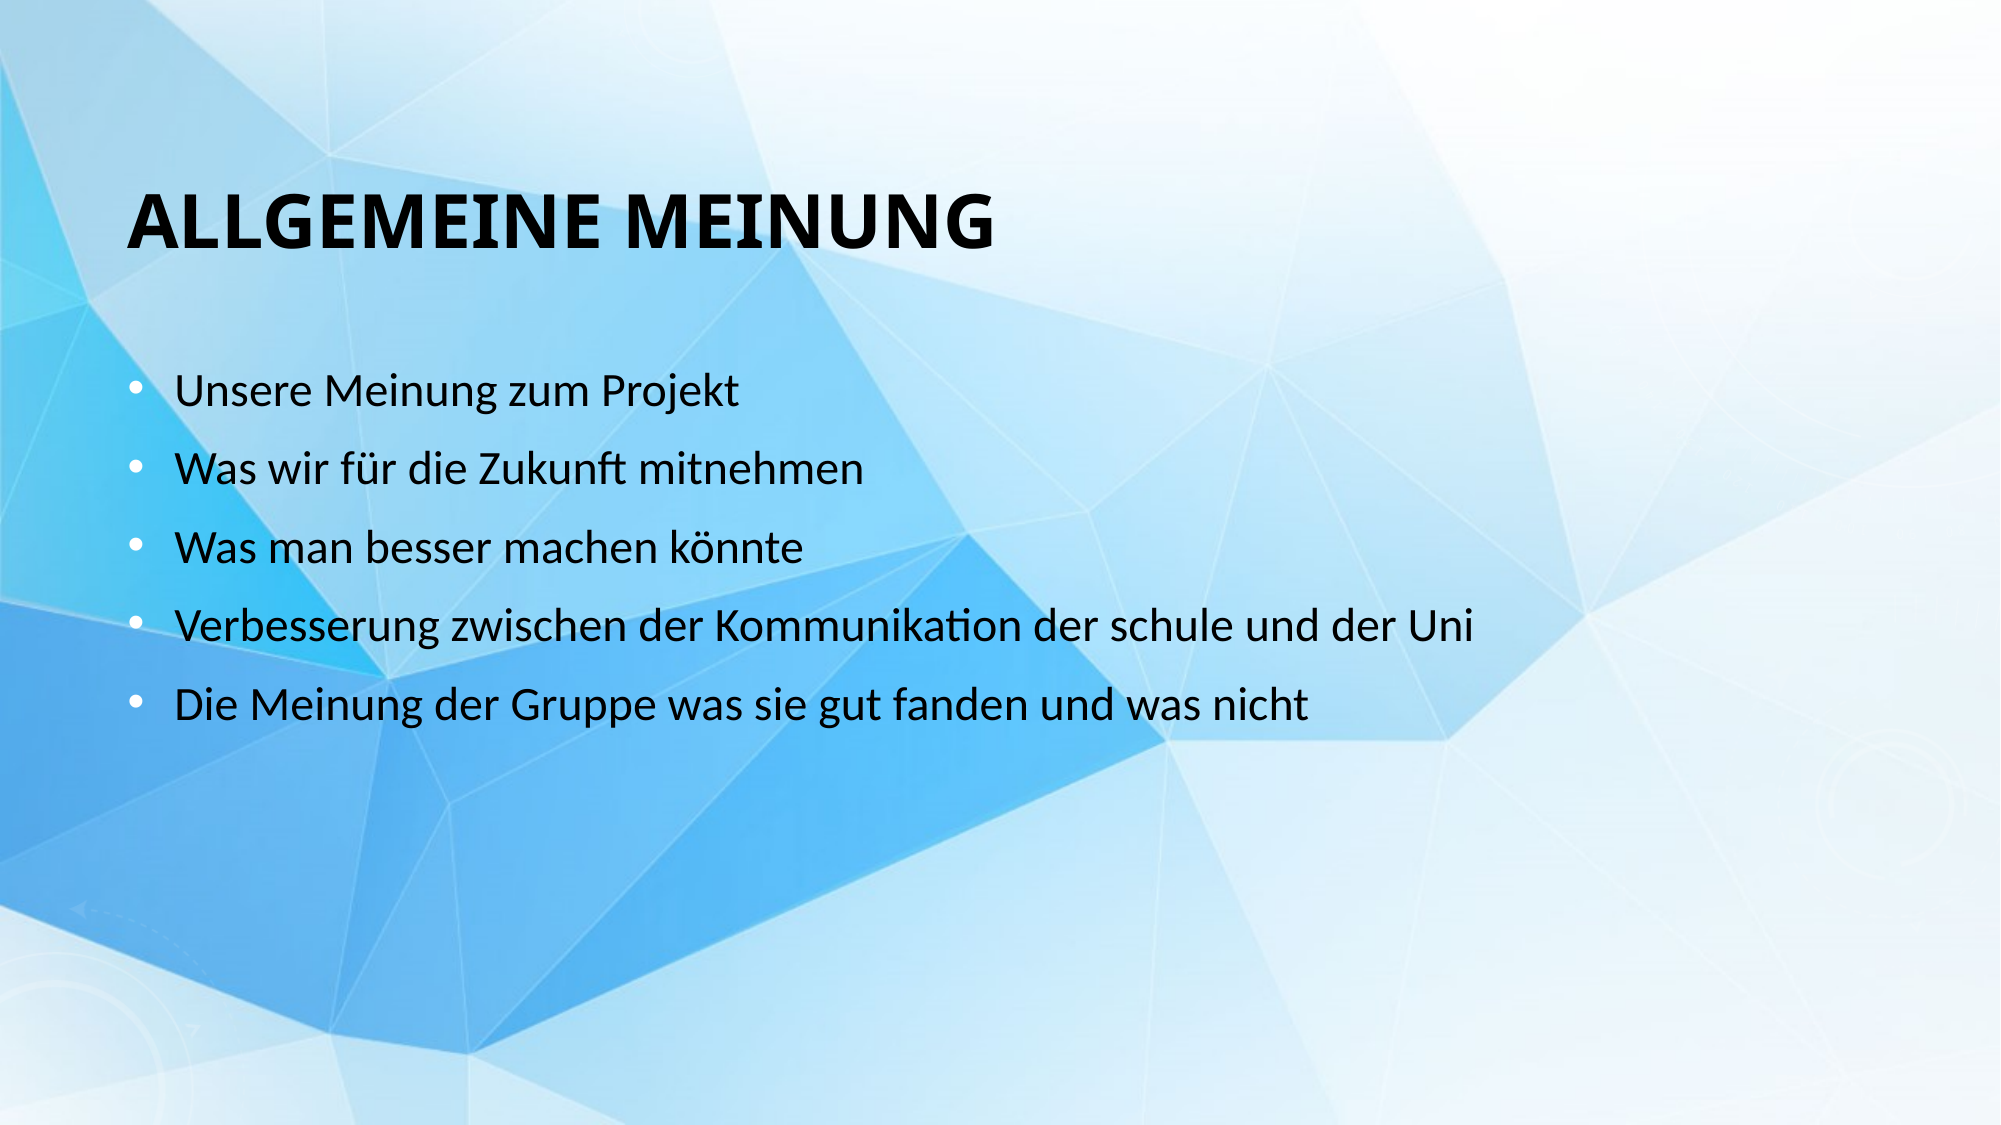

# Allgemeine Meinung
Unsere Meinung zum Projekt
Was wir für die Zukunft mitnehmen
Was man besser machen könnte
Verbesserung zwischen der Kommunikation der schule und der Uni
Die Meinung der Gruppe was sie gut fanden und was nicht